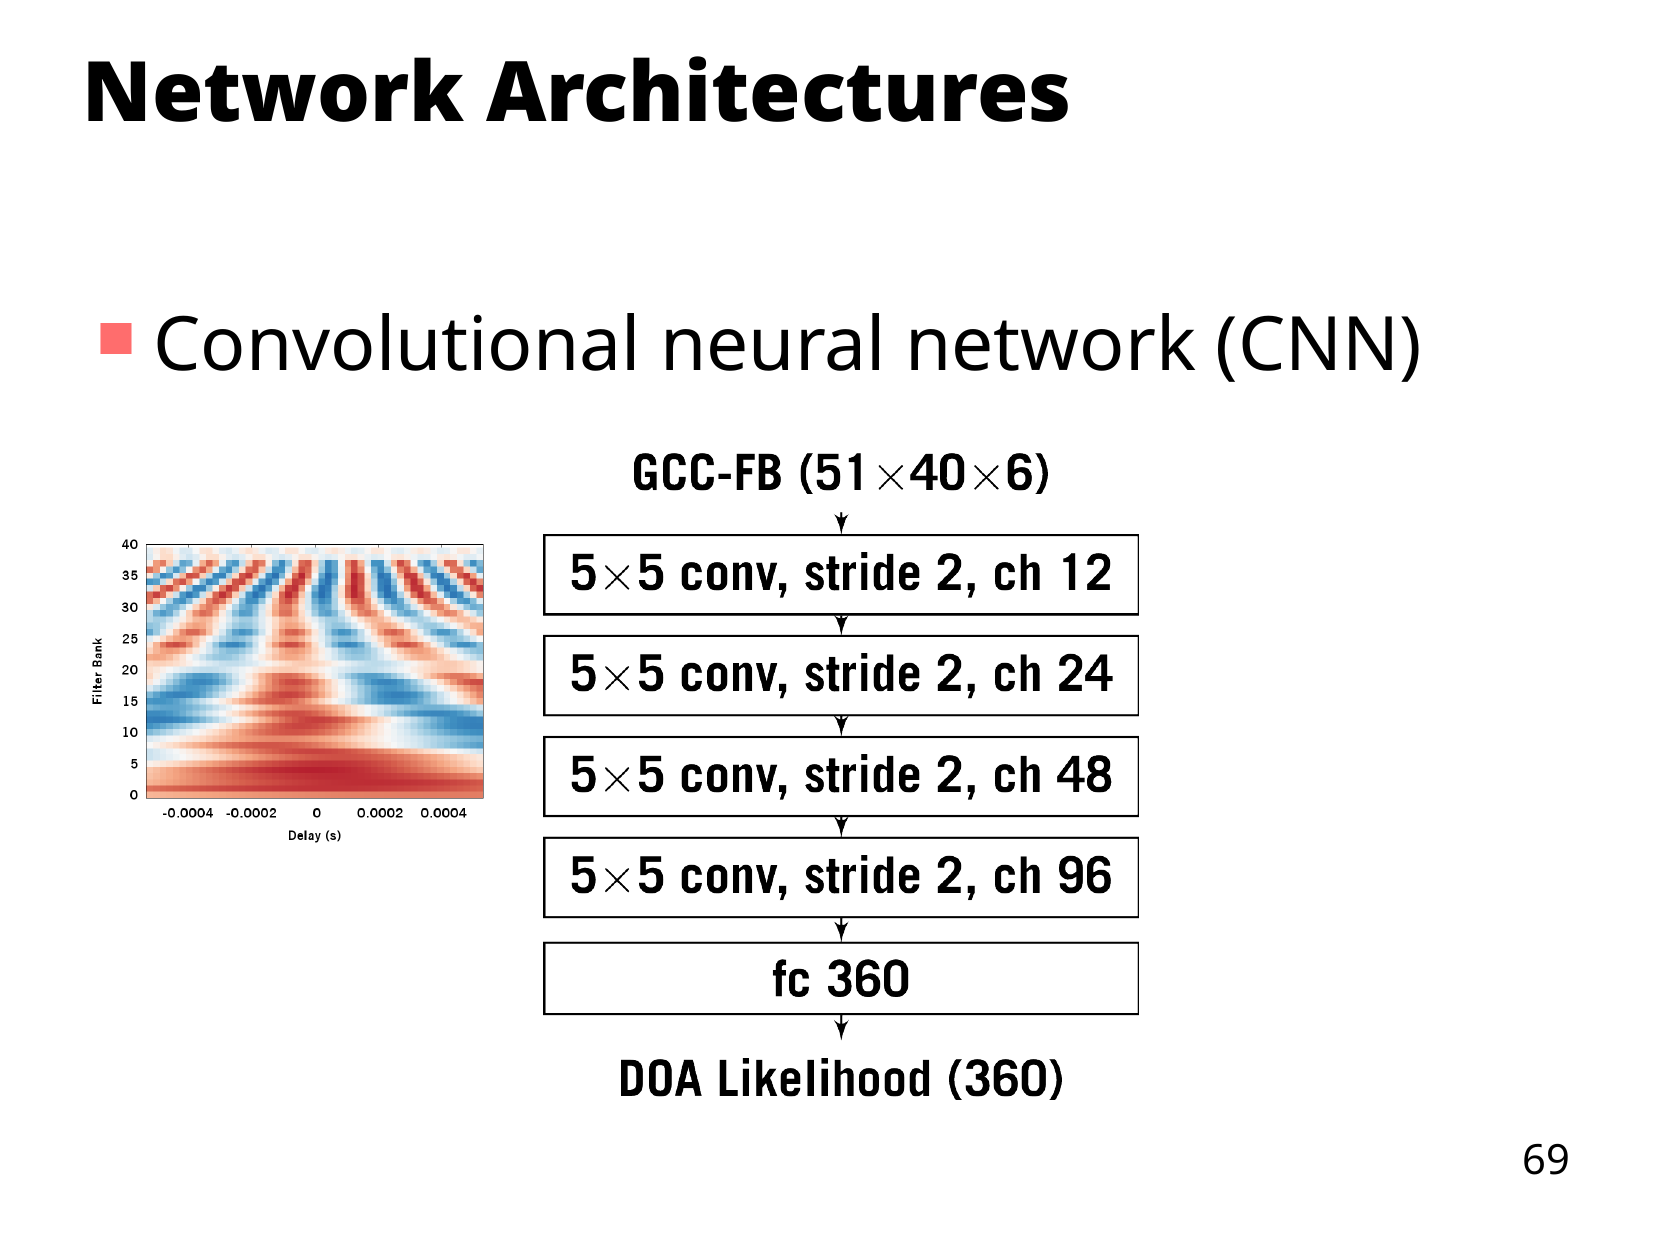

# Network Architectures
Convolutional neural network (CNN)
69